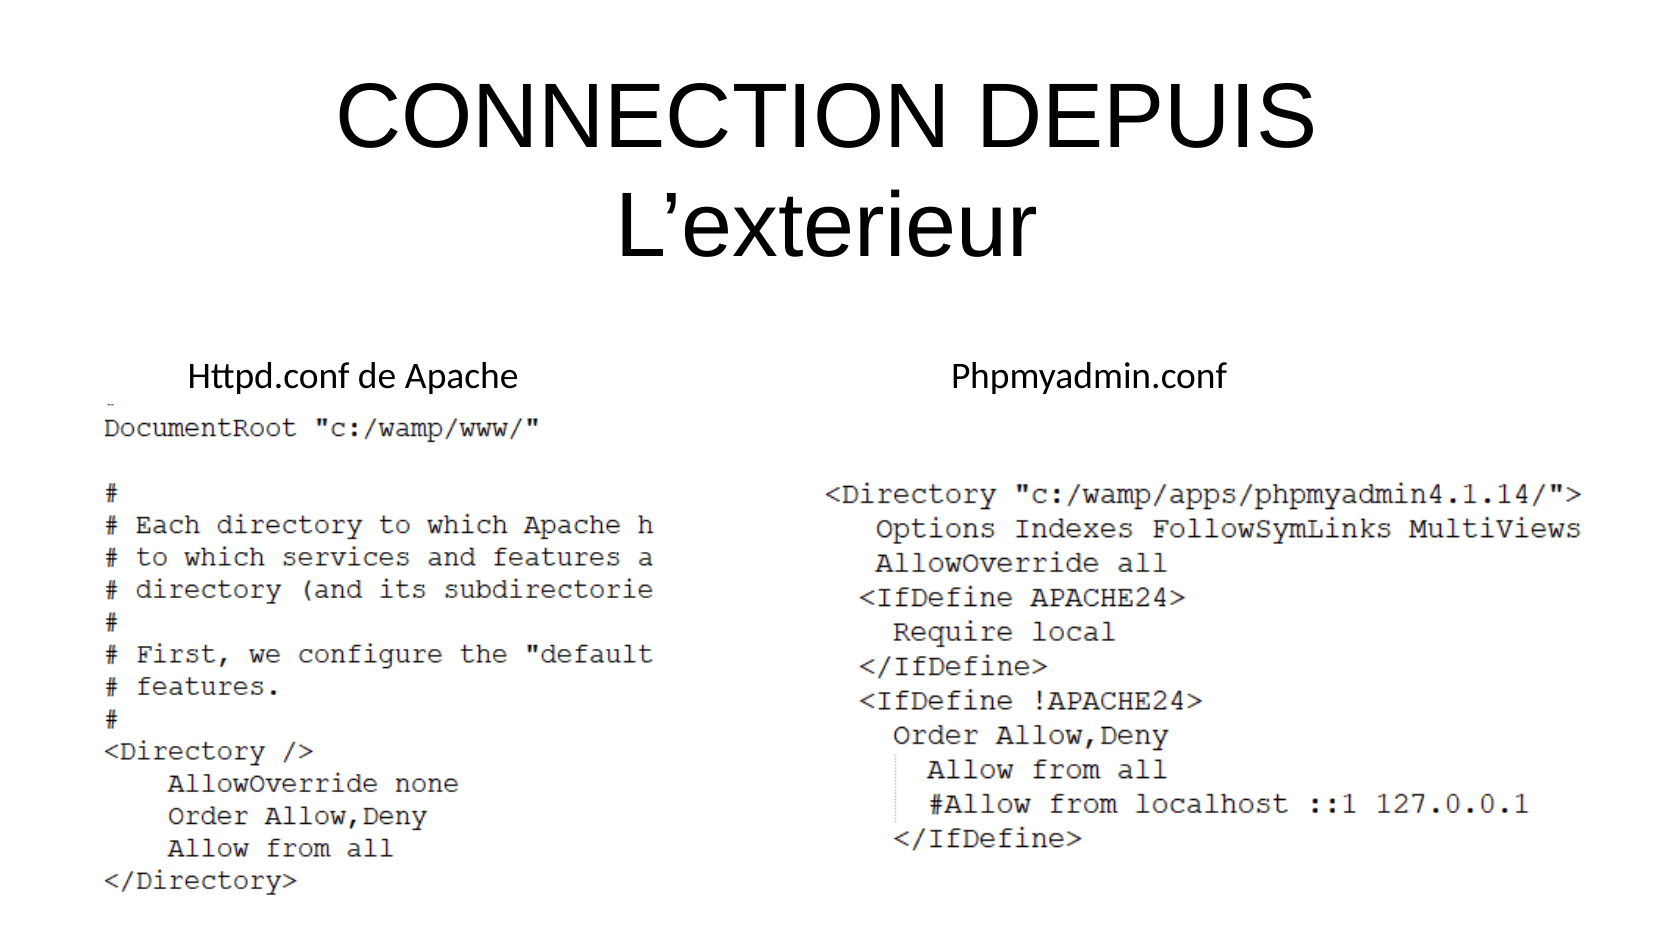

CONNECTION DEPUIS L’exterieur
Httpd.conf de Apache
Phpmyadmin.conf